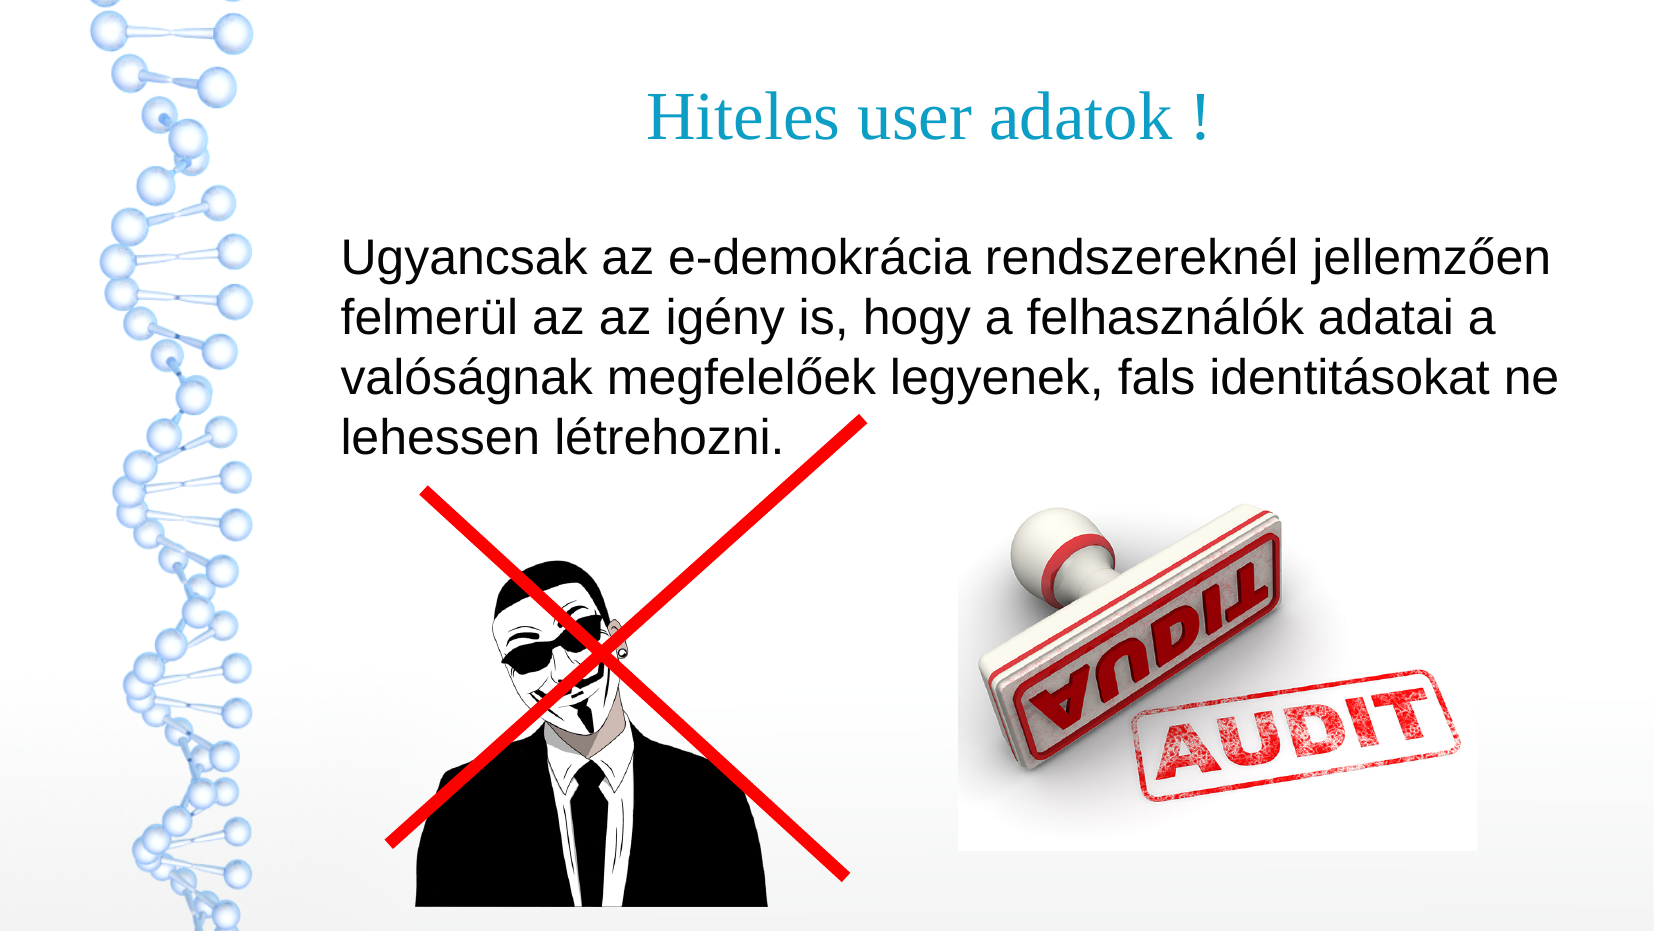

Hiteles user adatok !
Ugyancsak az e-demokrácia rendszereknél jellemzően felmerül az az igény is, hogy a felhasználók adatai a valóságnak megfelelőek legyenek, fals identitásokat ne lehessen létrehozni.